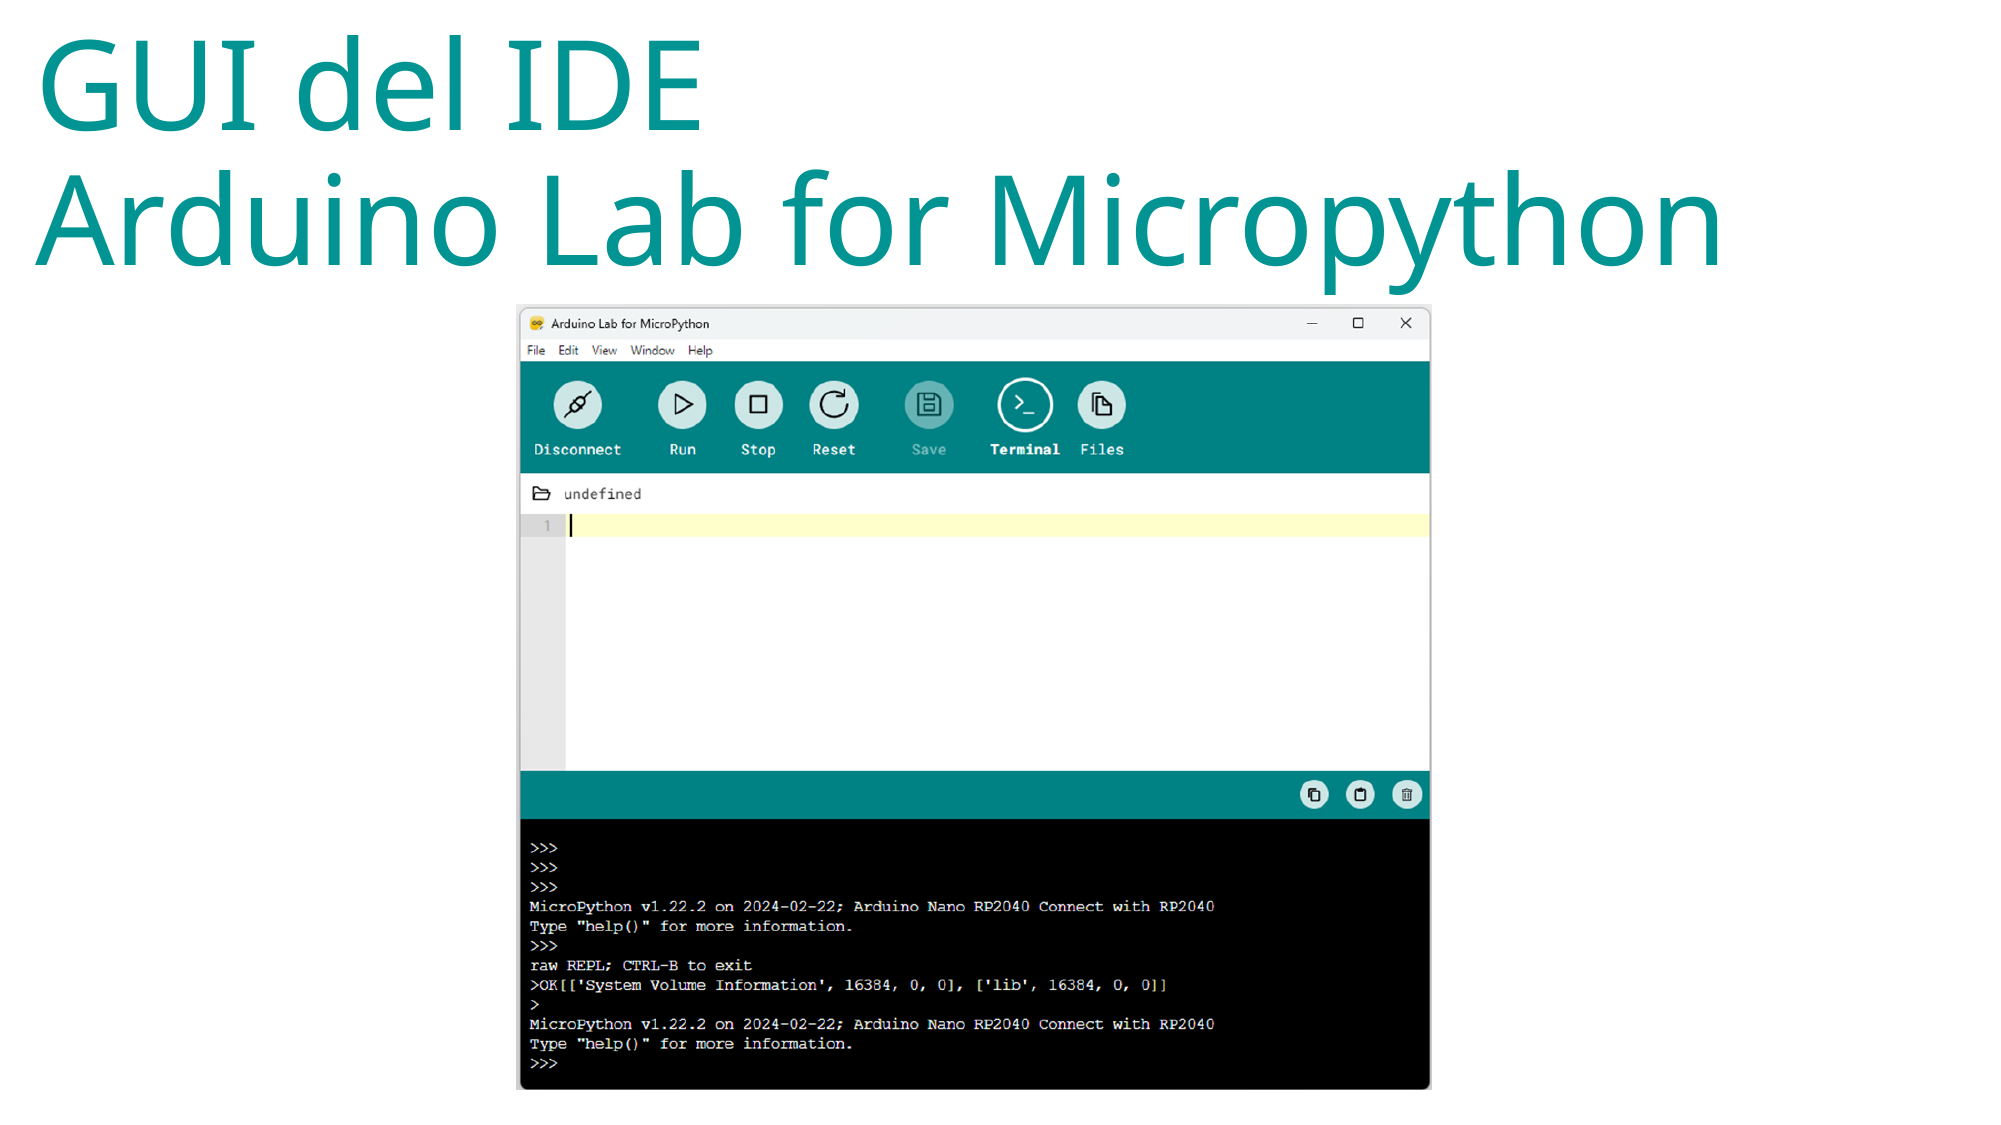

# GUI del IDE Arduino Lab for Micropython